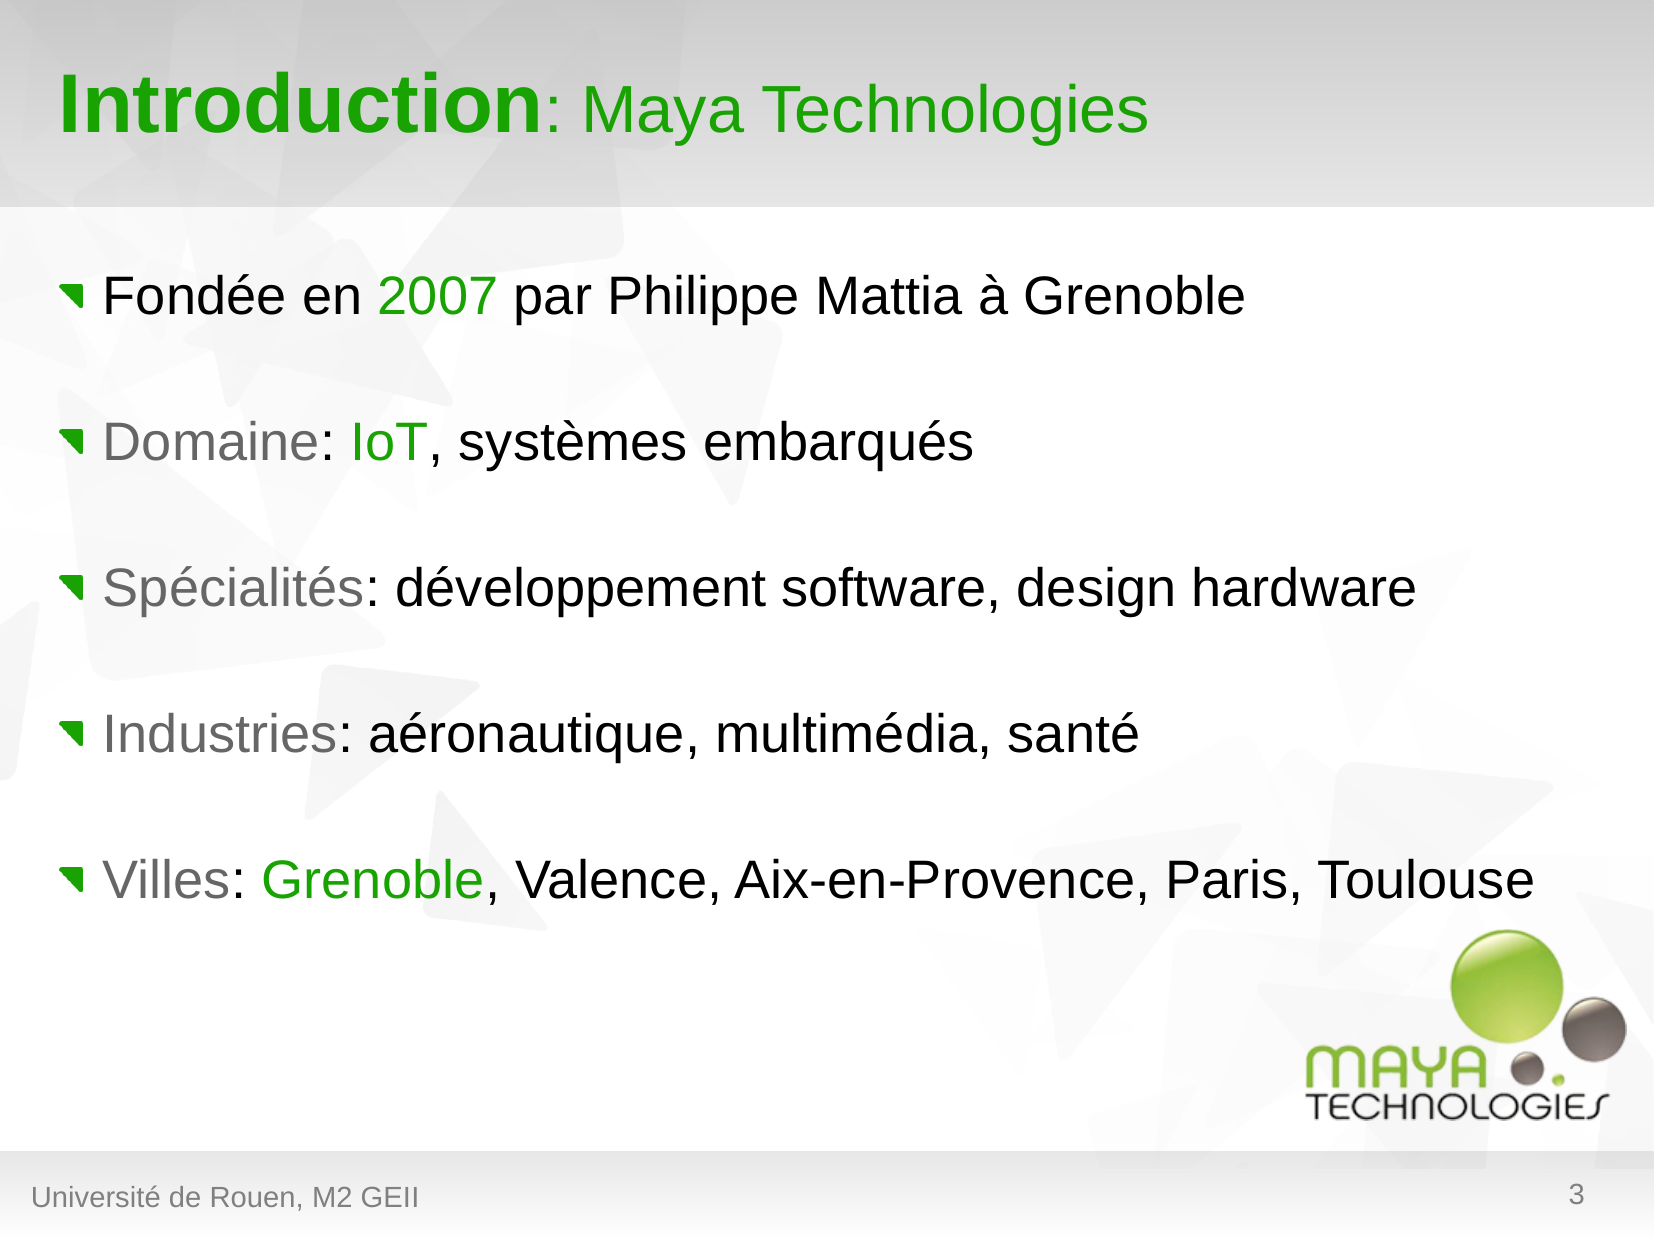

# Introduction: Maya Technologies
Fondée en 2007 par Philippe Mattia à Grenoble
Domaine: IoT, systèmes embarqués
Spécialités: développement software, design hardware
Industries: aéronautique, multimédia, santé
Villes: Grenoble, Valence, Aix-en-Provence, Paris, Toulouse
3
Université de Rouen, M2 GEII